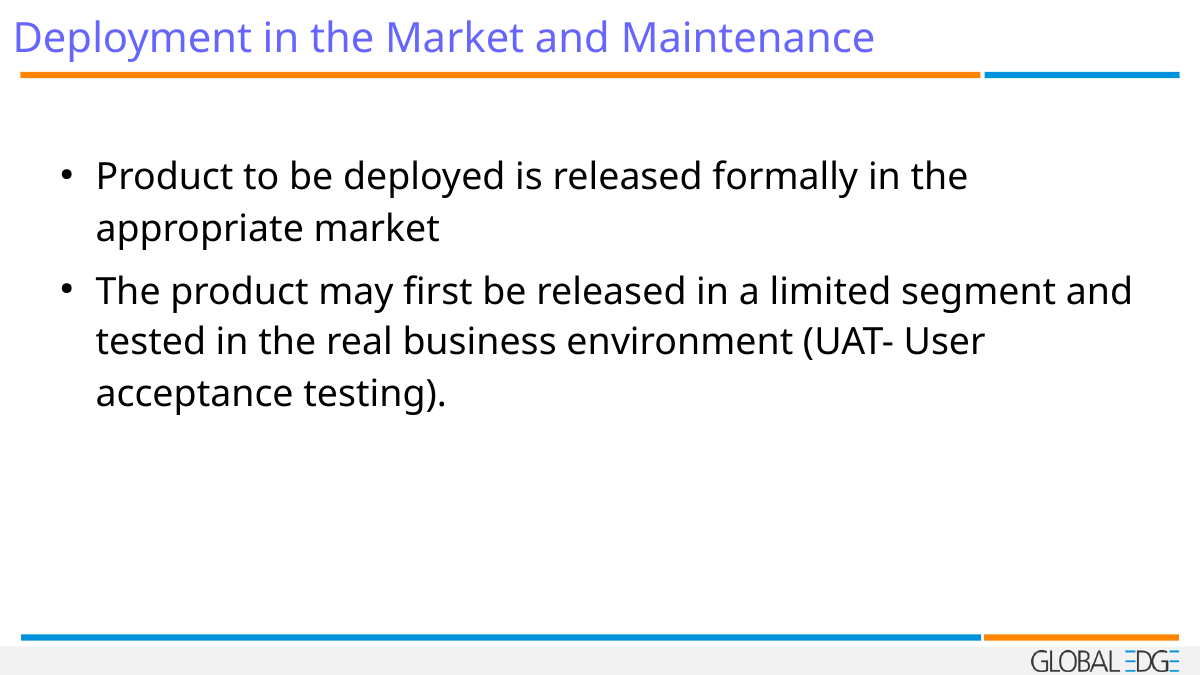

# Deployment in the Market and Maintenance
Product to be deployed is released formally in the appropriate market
The product may first be released in a limited segment and tested in the real business environment (UAT- User acceptance testing).